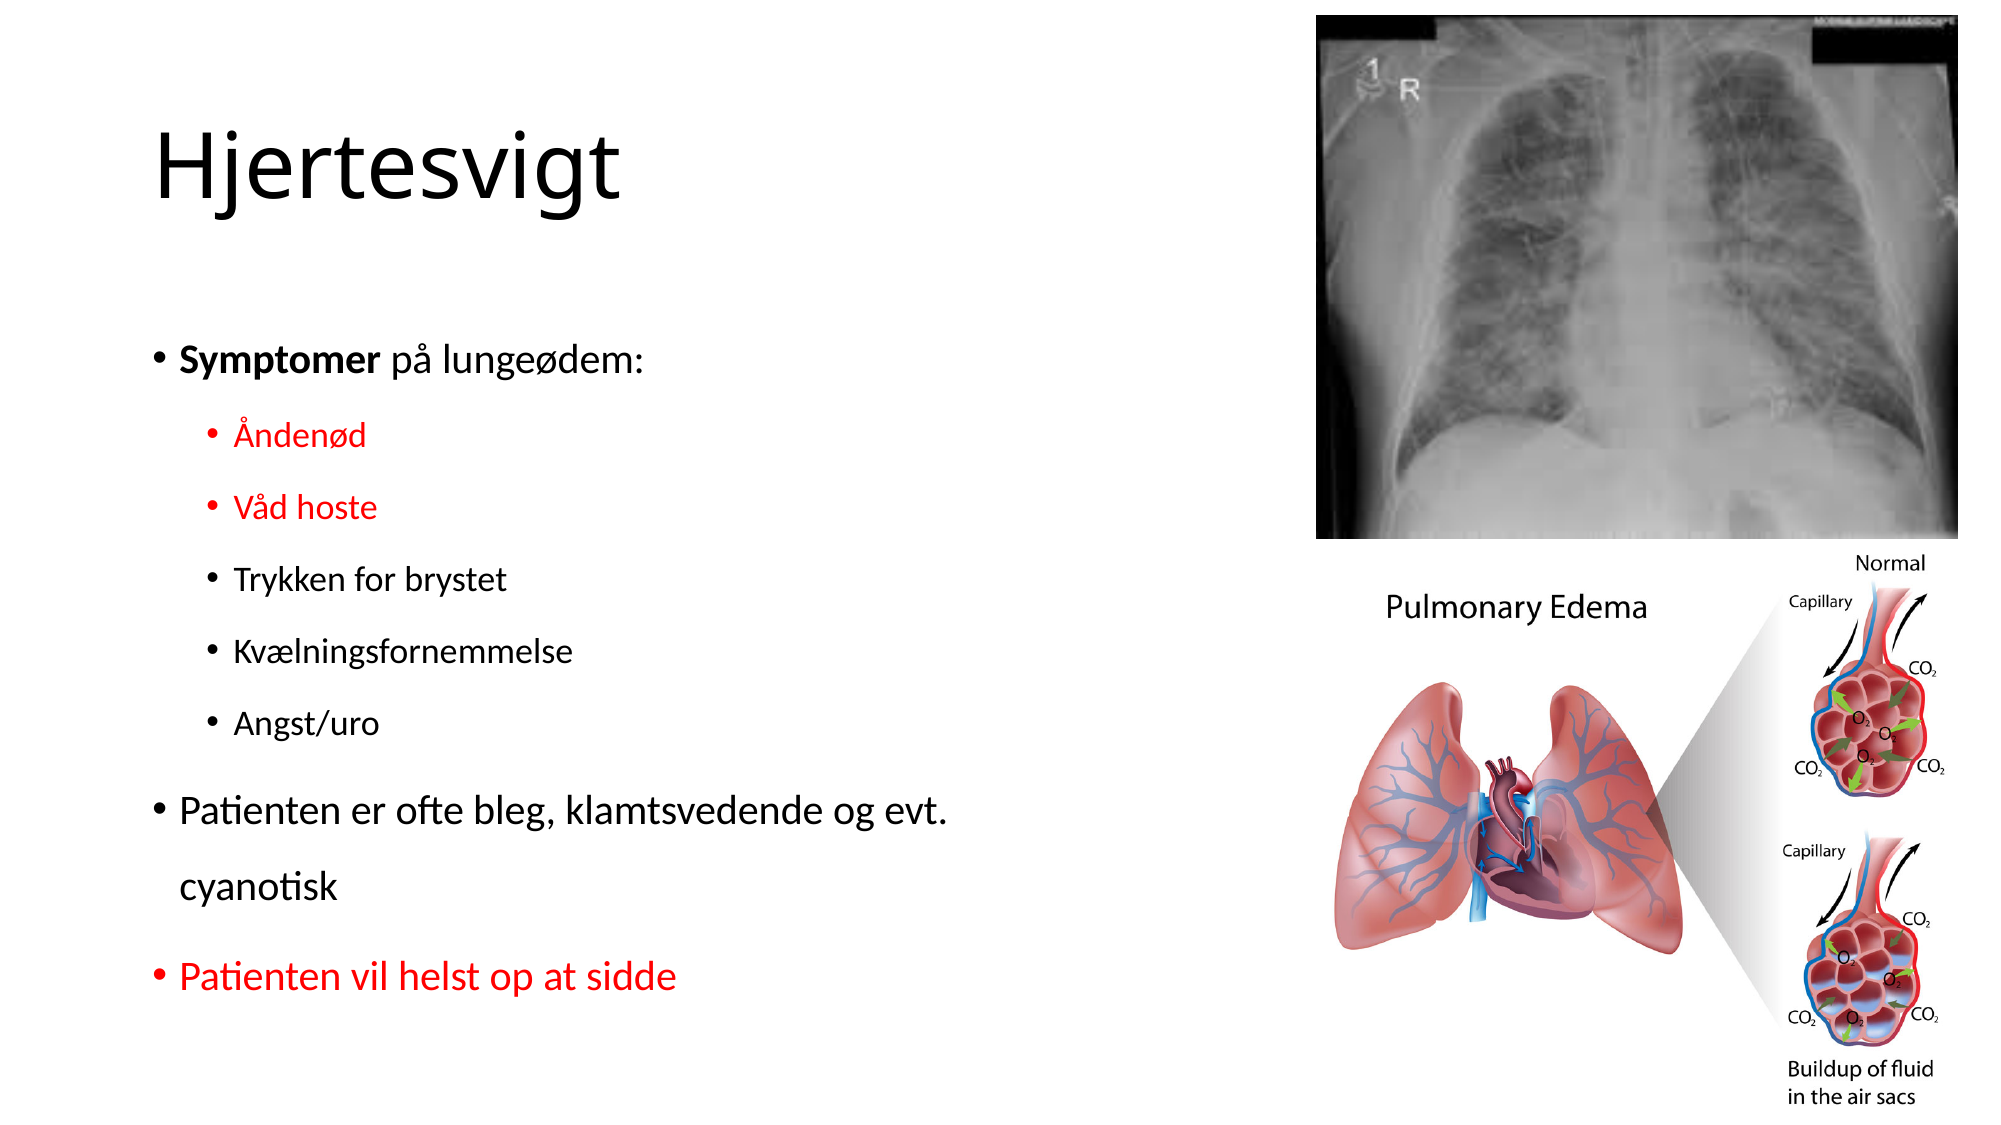

# Hjertesvigt
Symptomer på lungeødem:
Åndenød
Våd hoste
Trykken for brystet
Kvælningsfornemmelse
Angst/uro
Patienten er ofte bleg, klamtsvedende og evt. cyanotisk
Patienten vil helst op at sidde